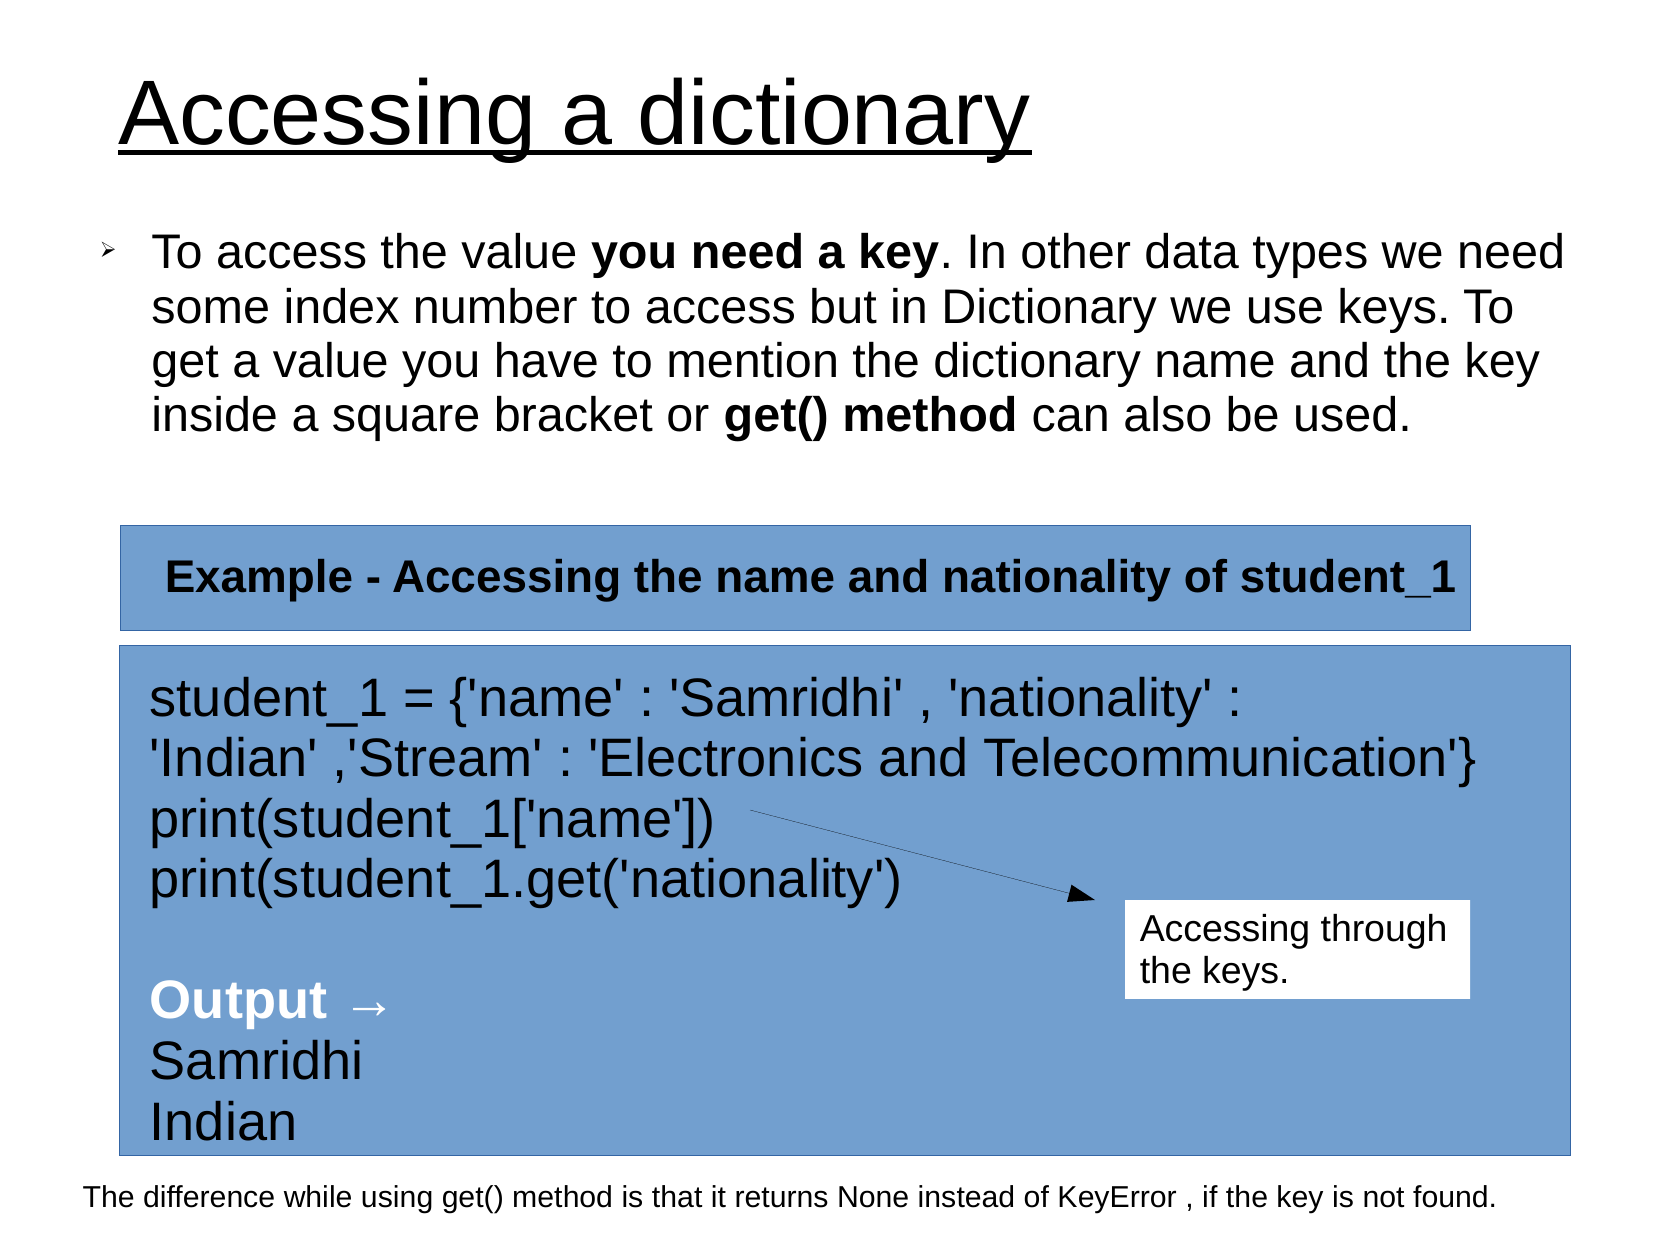

# Accessing a dictionary
To access the value you need a key. In other data types we need some index number to access but in Dictionary we use keys. To get a value you have to mention the dictionary name and the key inside a square bracket or get() method can also be used.
The difference while using get() method is that it returns None instead of KeyError , if the key is not found.
Example - Accessing the name and nationality of student_1
student_1 = {'name' : 'Samridhi' , 'nationality' : 'Indian' ,'Stream' : 'Electronics and Telecommunication'}
print(student_1['name'])
print(student_1.get('nationality')
Output →
Samridhi
Indian
Accessing through the keys.